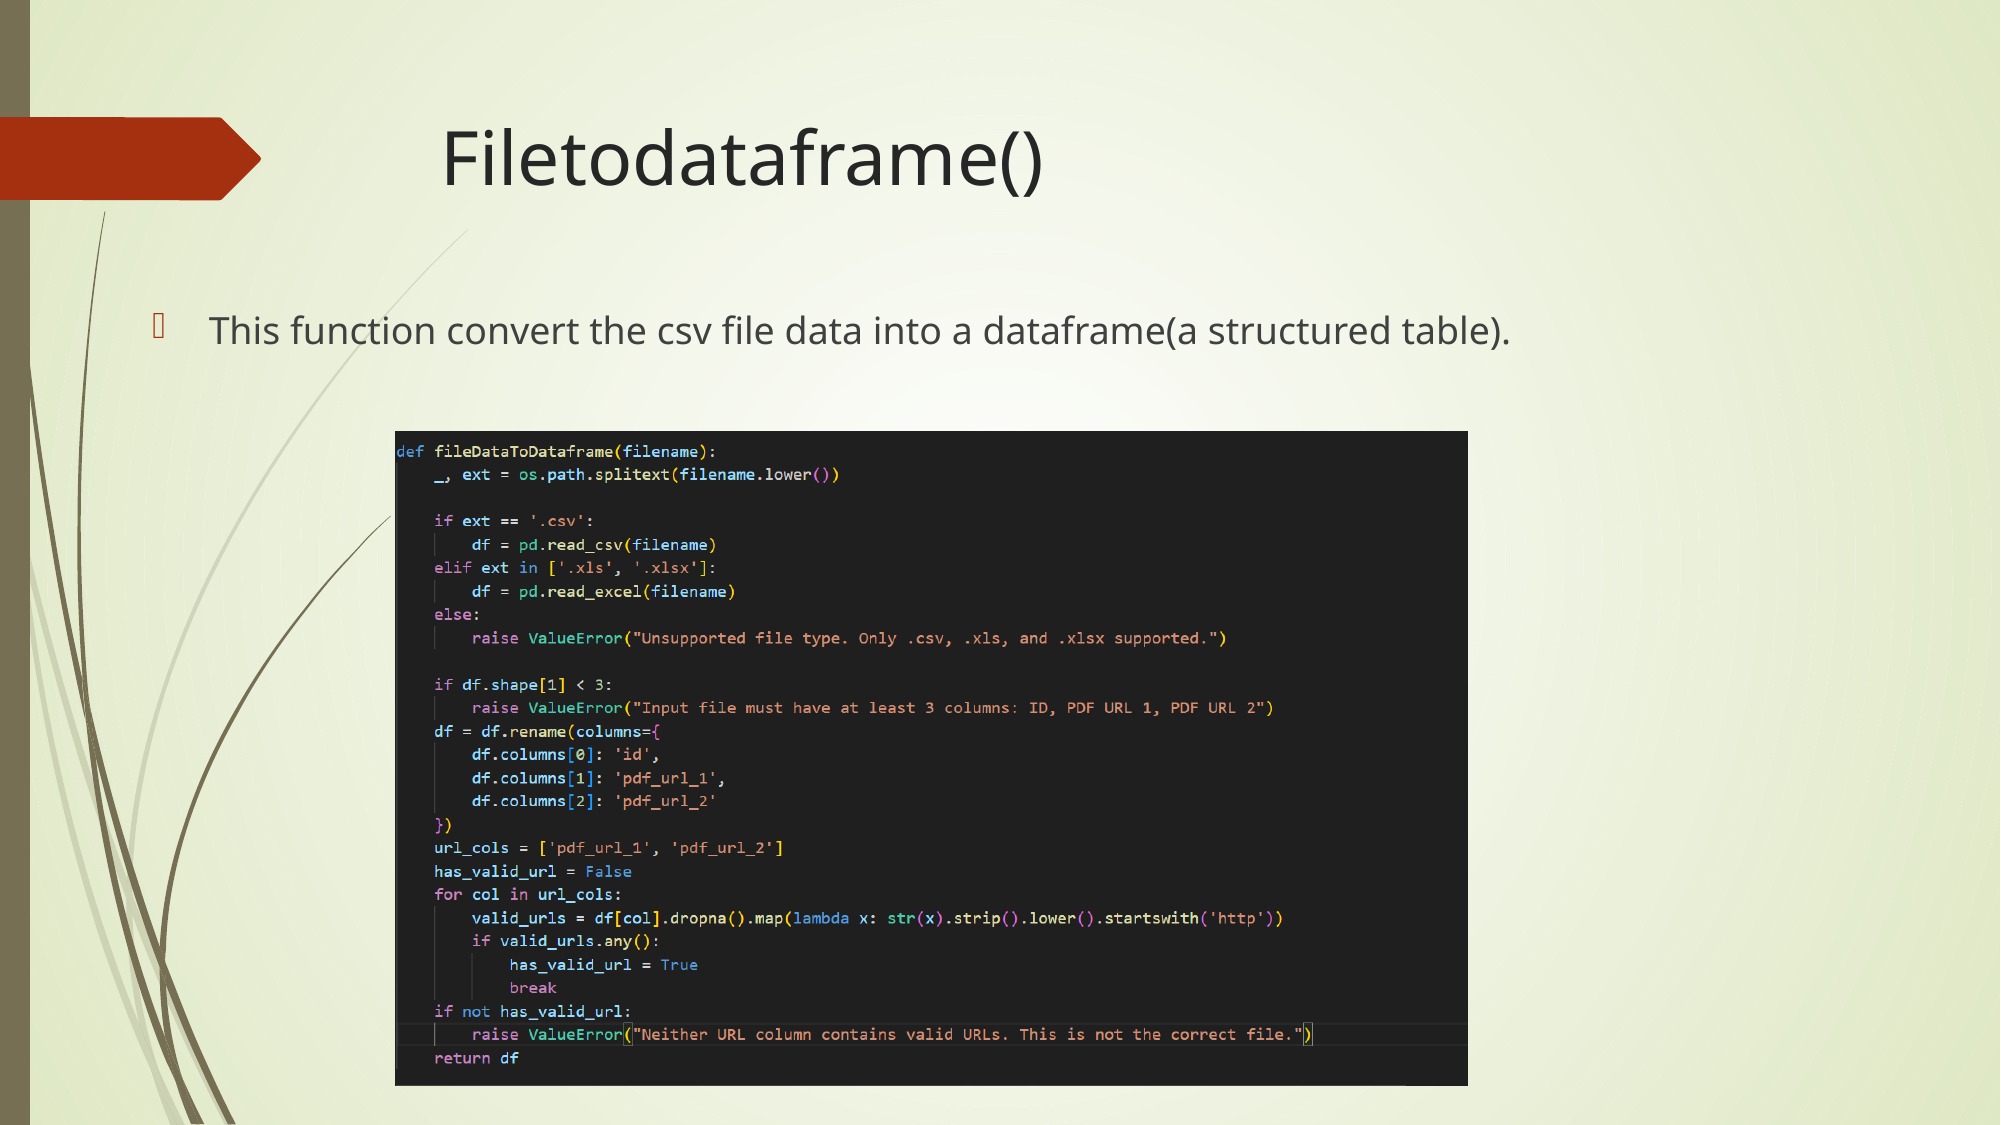

# Filetodataframe()
This function convert the csv file data into a dataframe(a structured table).